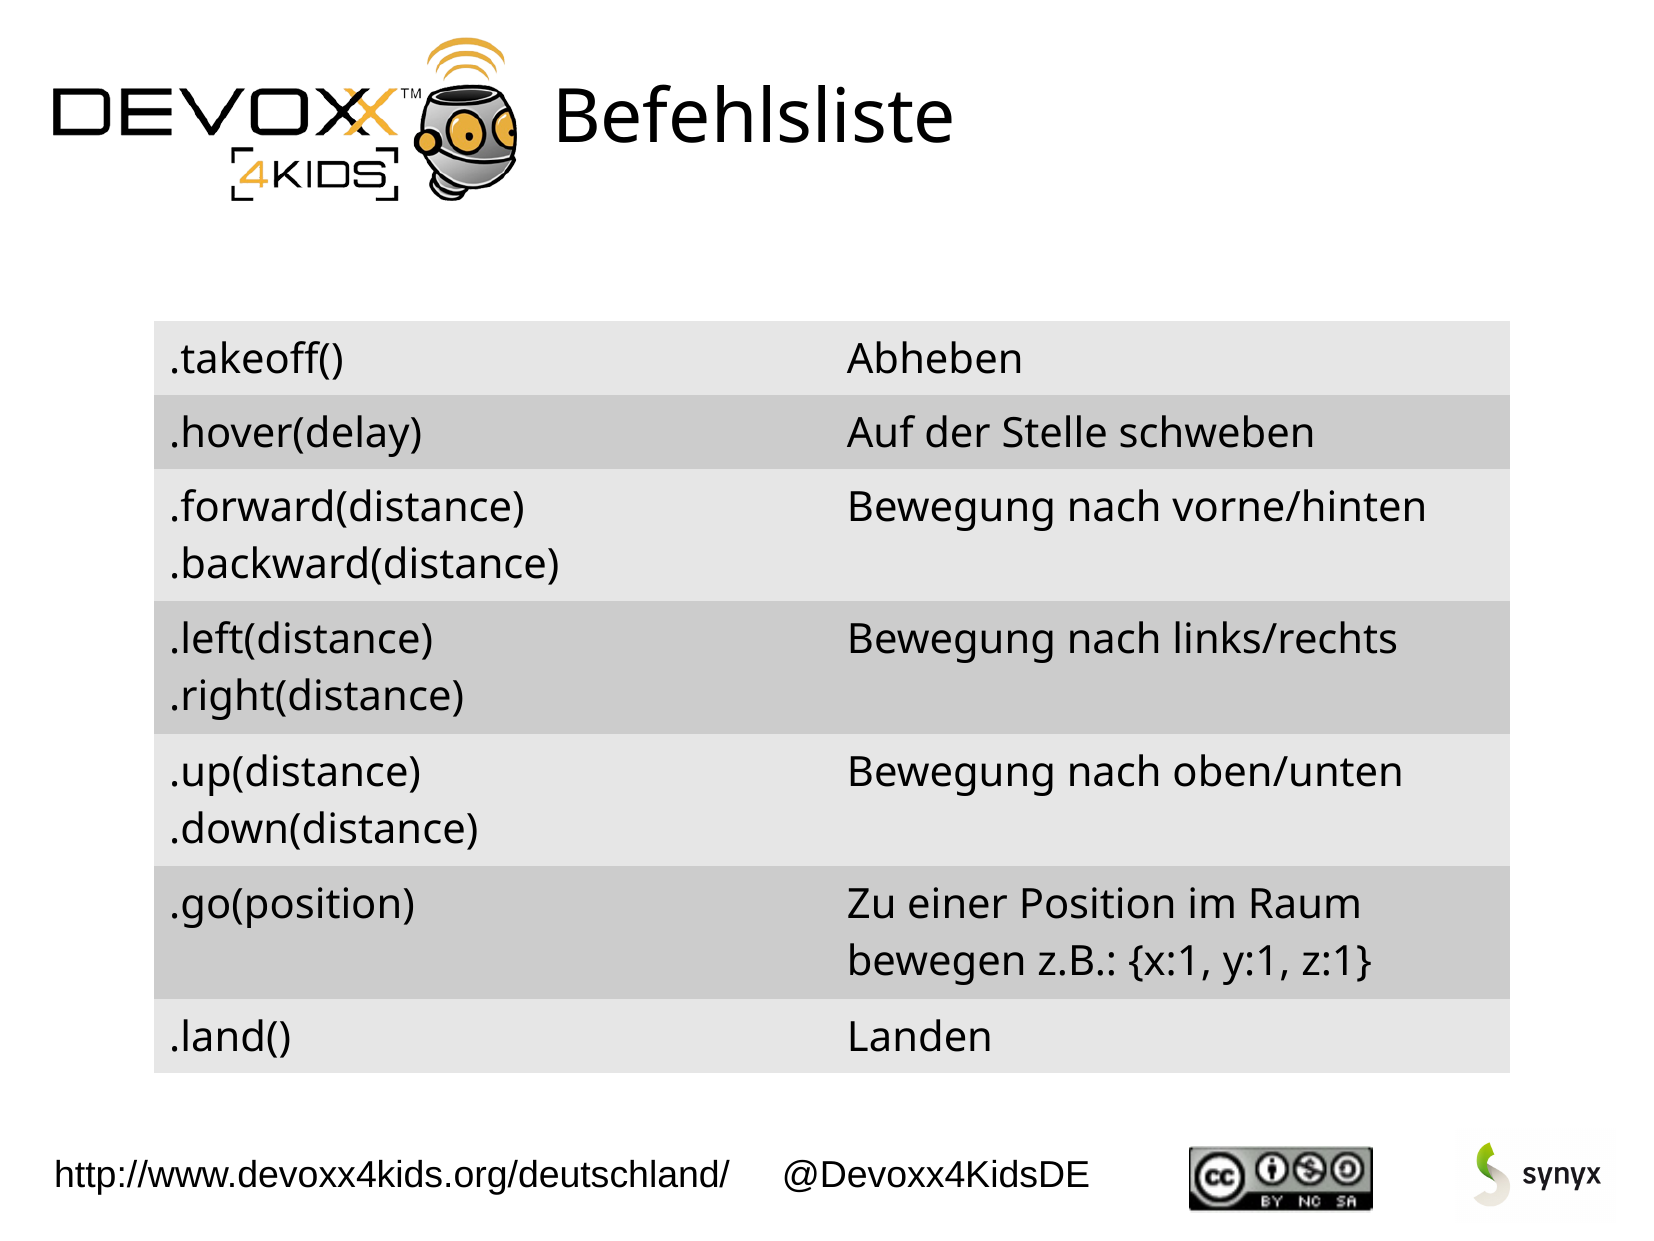

# Befehlsliste
| .takeoff() | Abheben |
| --- | --- |
| .hover(delay) | Auf der Stelle schweben |
| .forward(distance) .backward(distance) | Bewegung nach vorne/hinten |
| .left(distance) .right(distance) | Bewegung nach links/rechts |
| .up(distance) .down(distance) | Bewegung nach oben/unten |
| .go(position) | Zu einer Position im Raum bewegen z.B.: {x:1, y:1, z:1} |
| .land() | Landen |